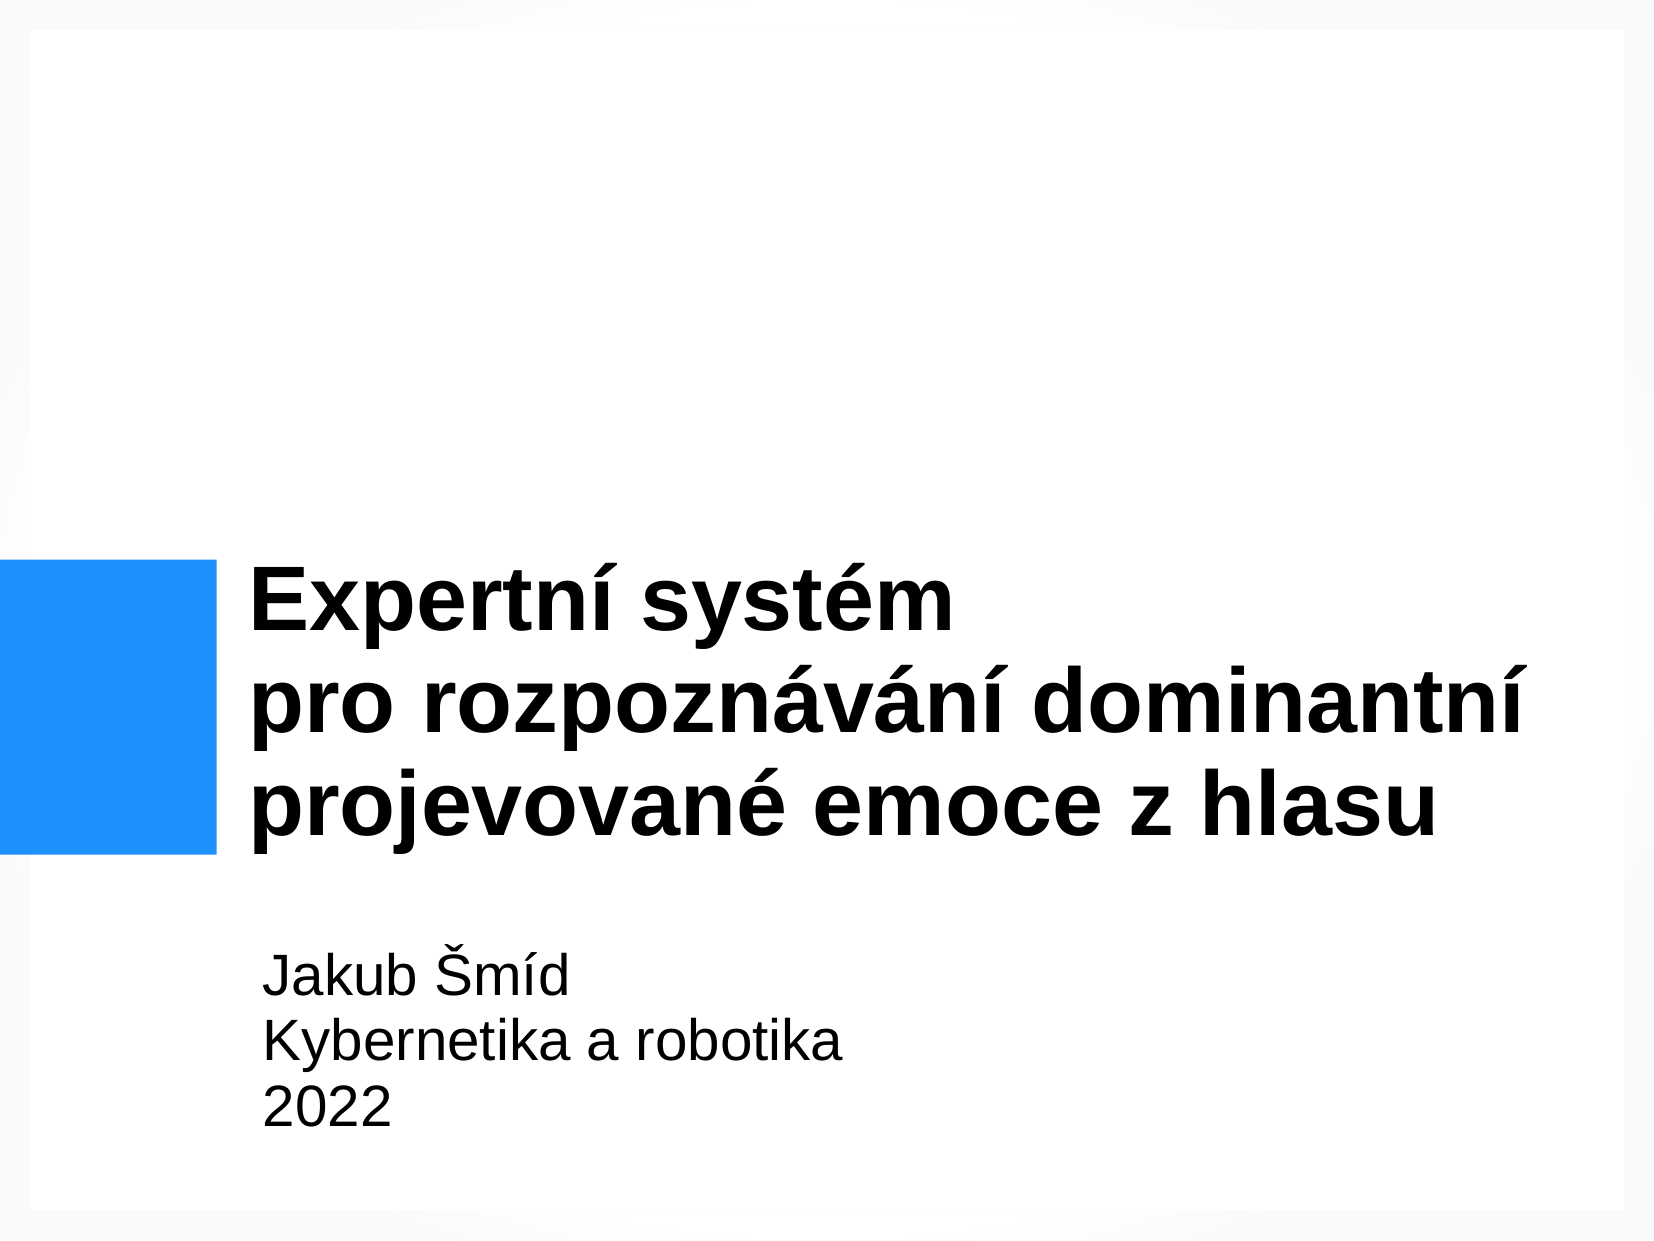

# Expertní systém pro rozpoznávání dominantní projevované emoce z hlasu
Jakub Šmíd
Kybernetika a robotika
2022